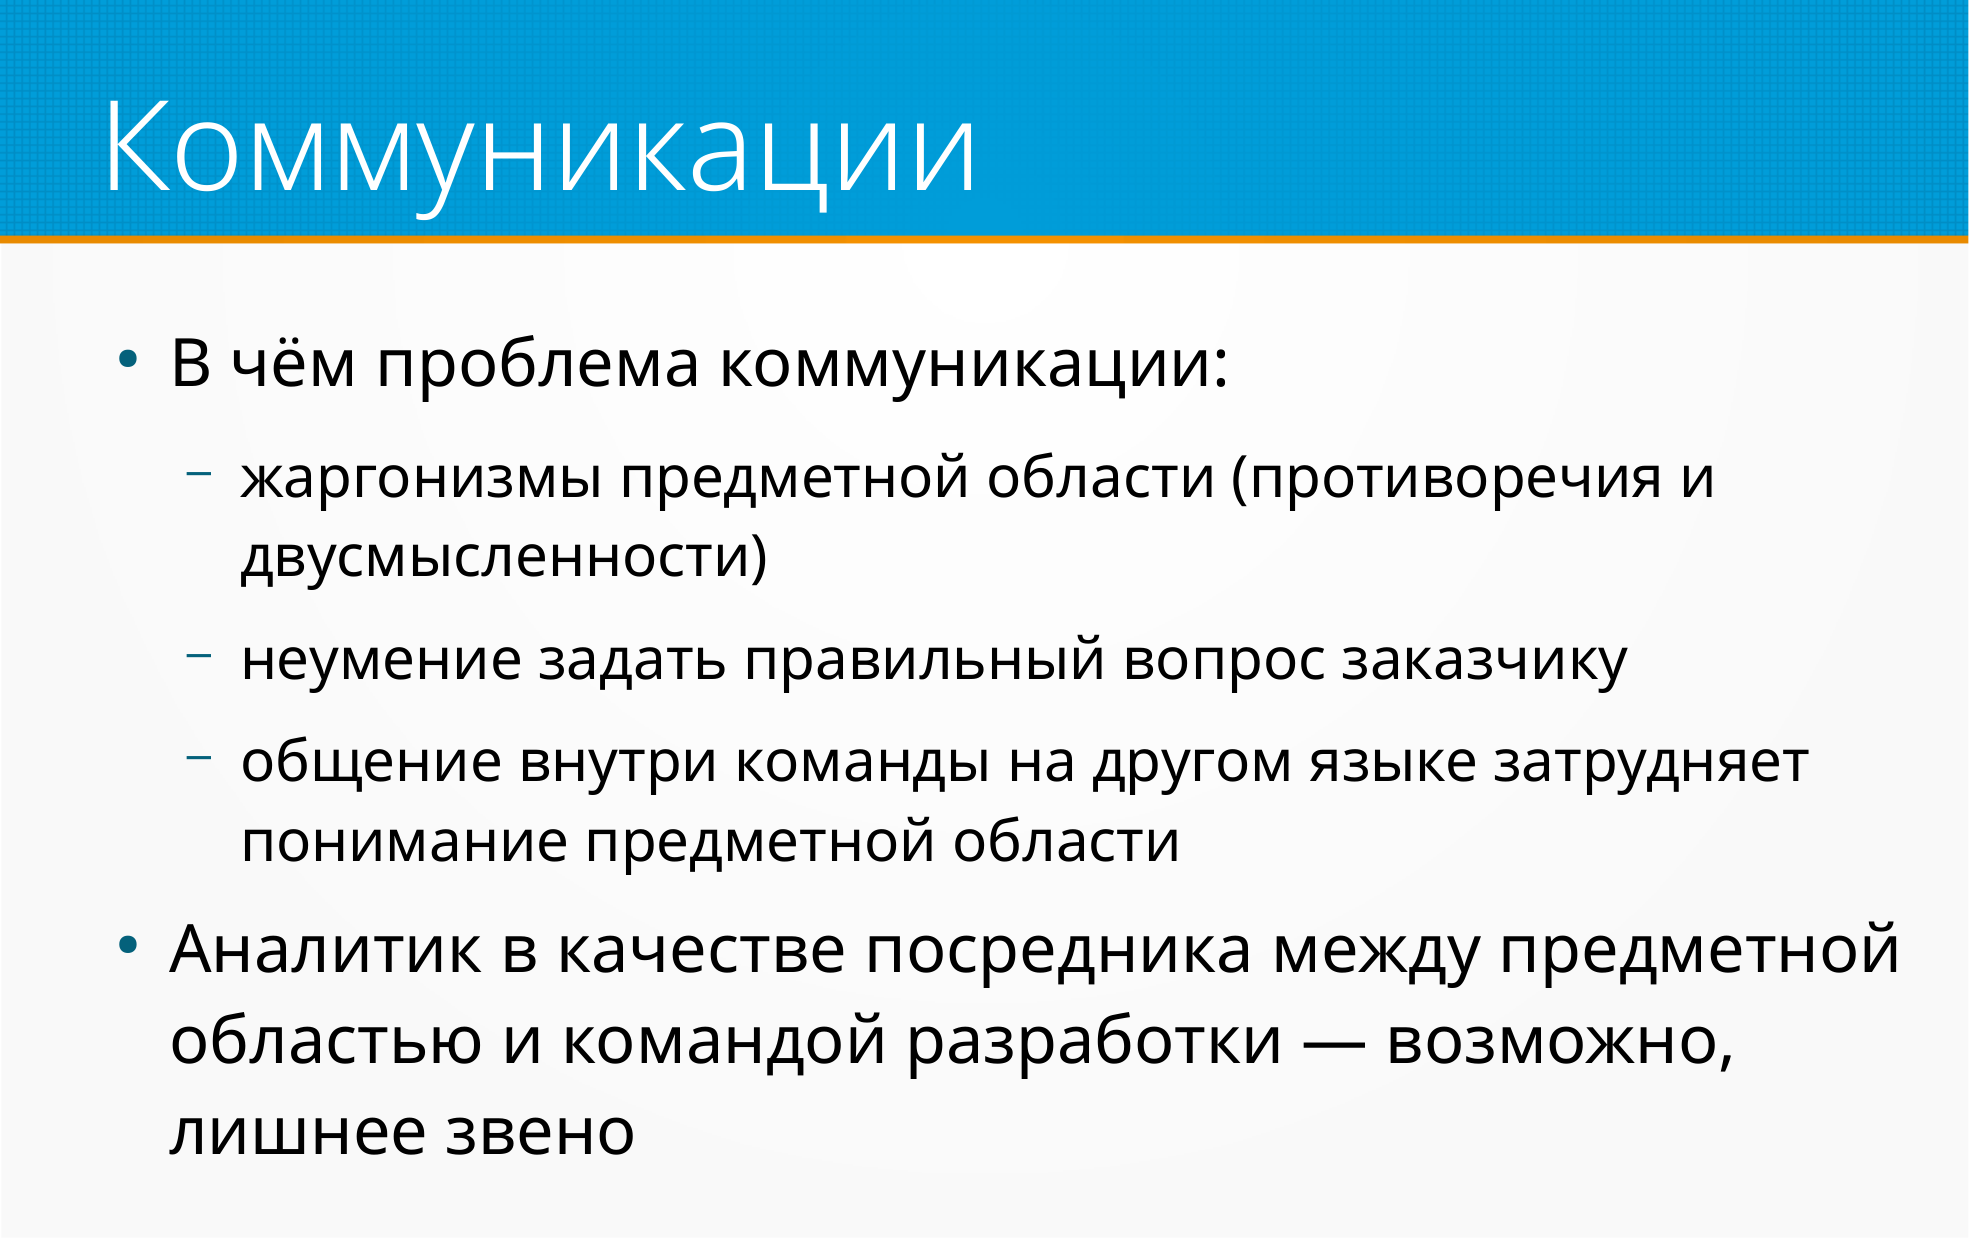

# Коммуникации
В чём проблема коммуникации:
жаргонизмы предметной области (противоречия и двусмысленности)
неумение задать правильный вопрос заказчику
общение внутри команды на другом языке затрудняет понимание предметной области
Аналитик в качестве посредника между предметной областью и командой разработки — возможно, лишнее звено